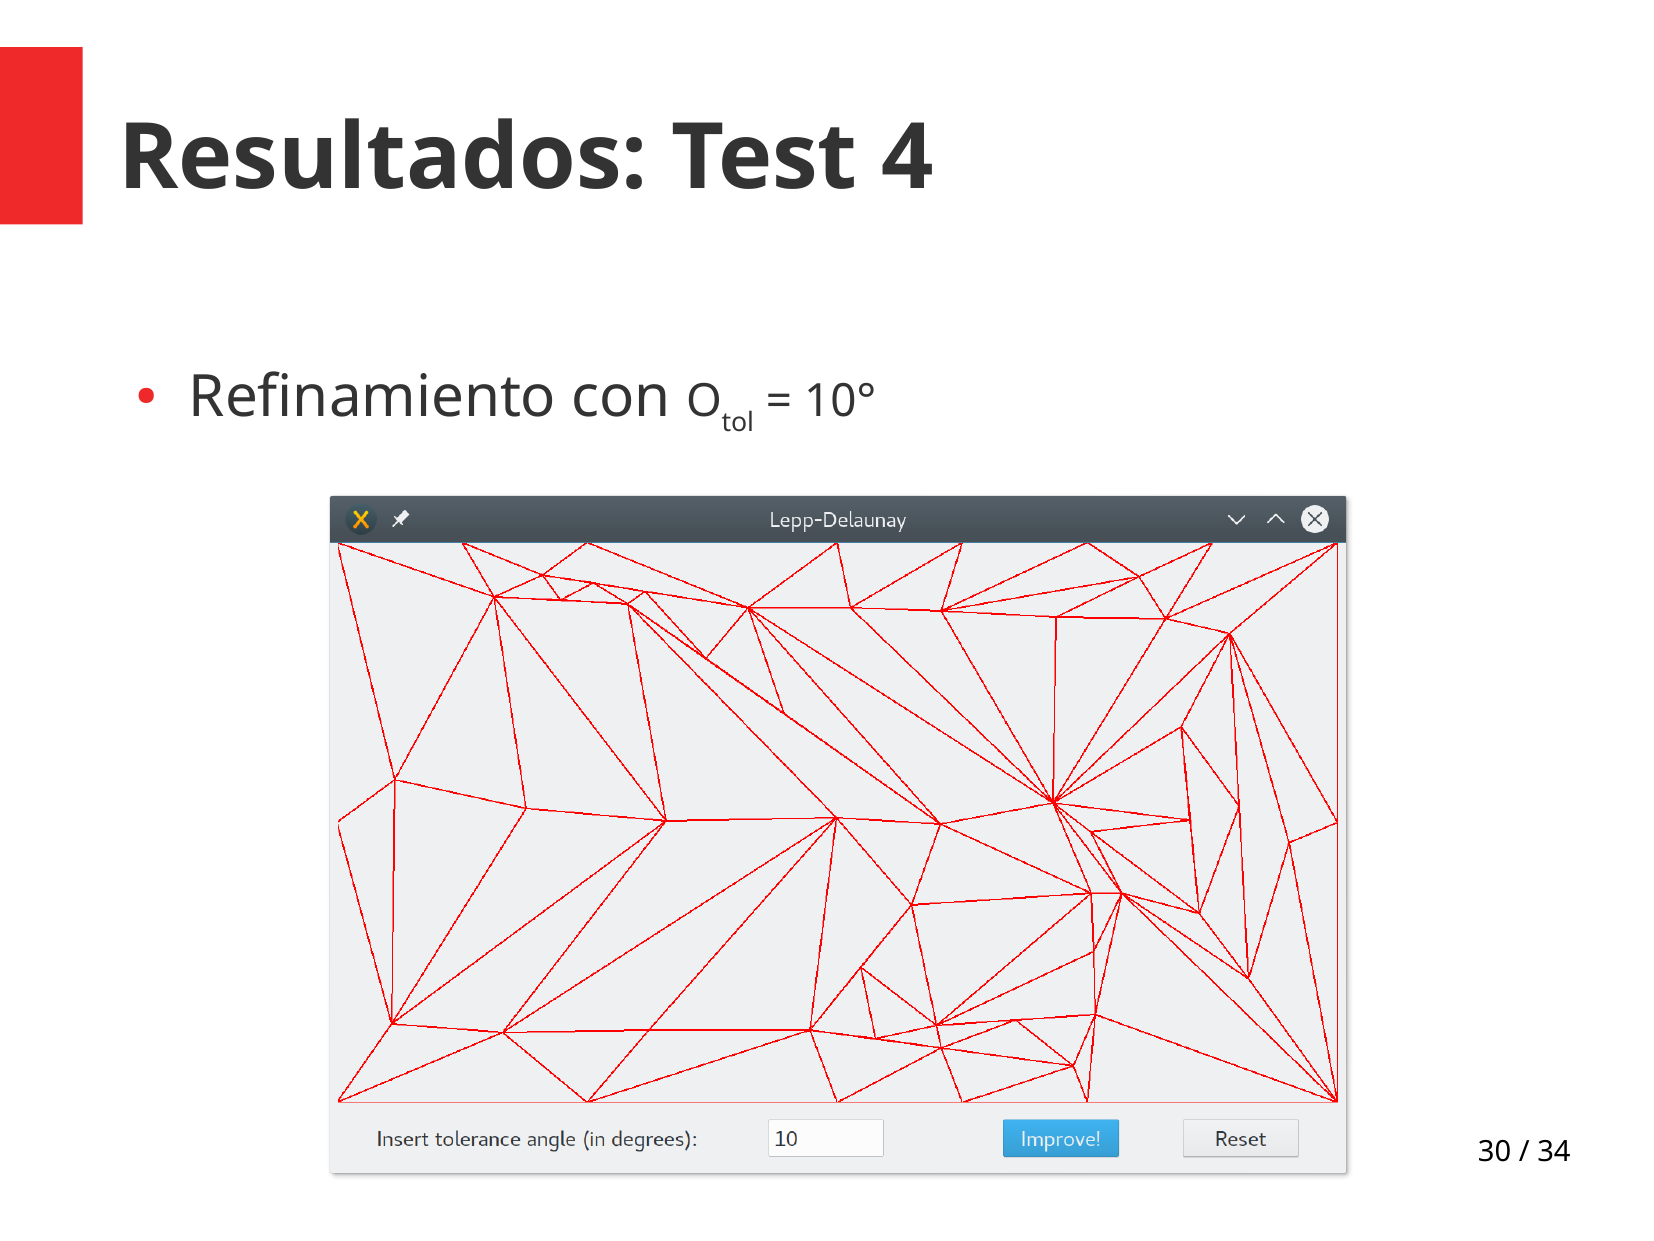

# Resultados: Test 4
Refinamiento con Otol = 10°
30